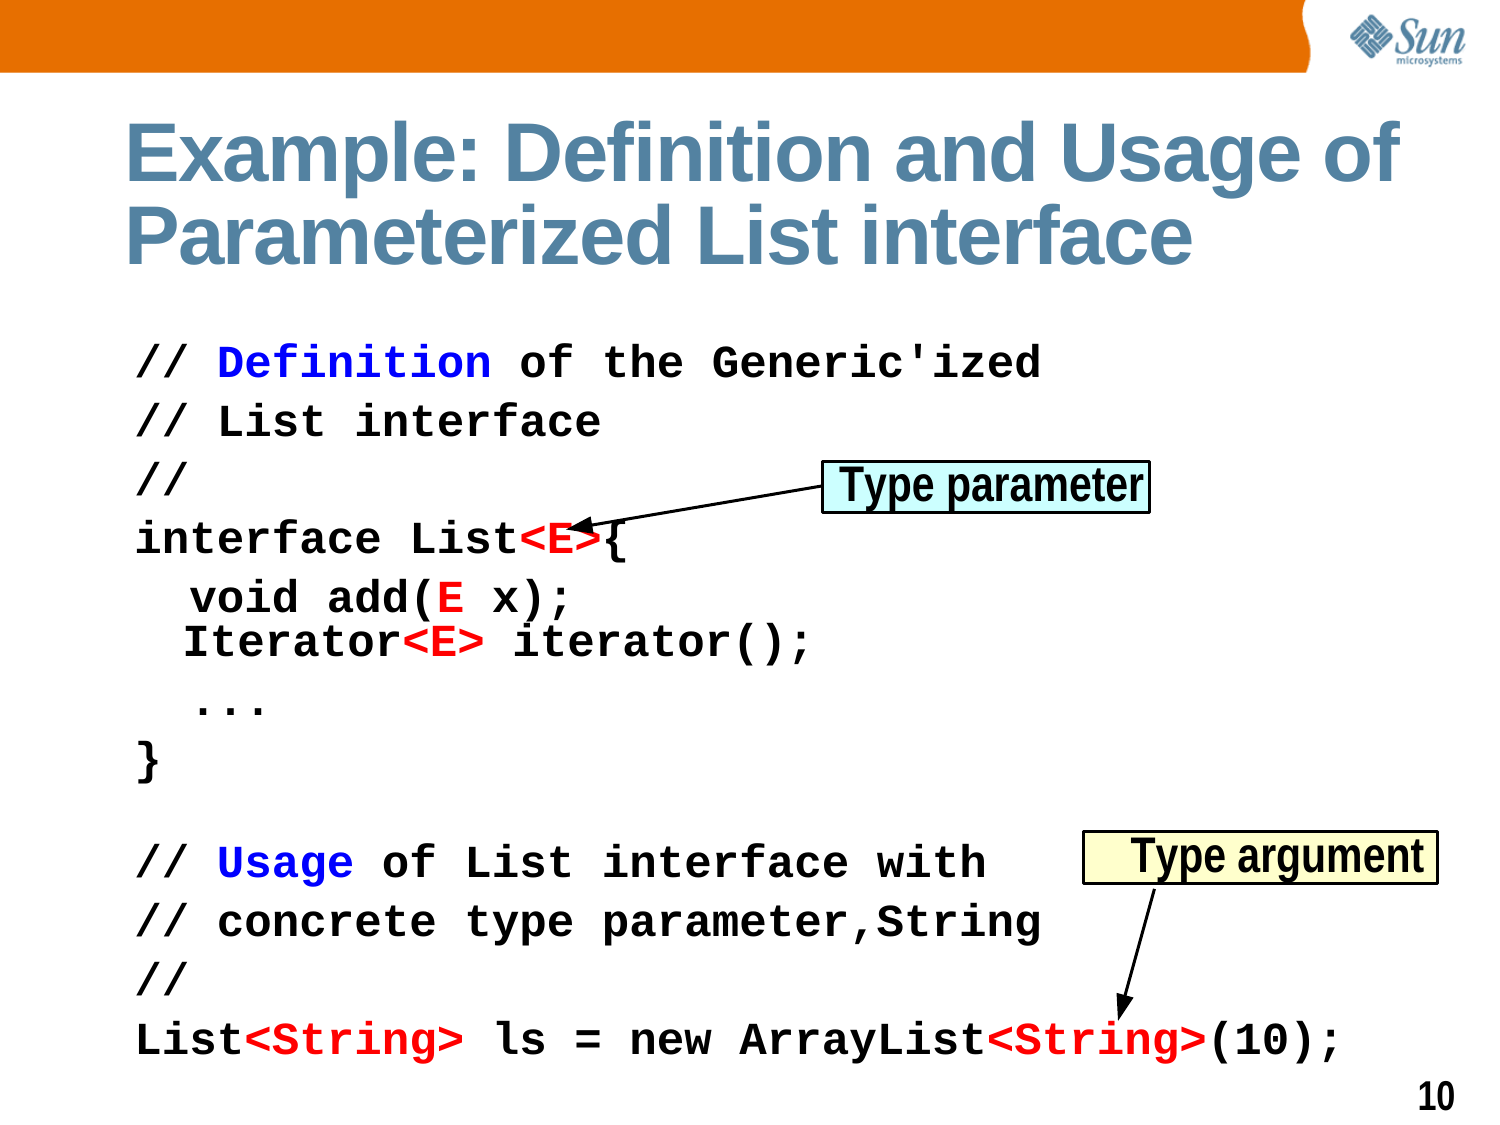

# Example: Definition and Usage of Parameterized List interface
// Definition of the Generic'ized
// List interface
//
interface List<E>{
 void add(E x); Iterator<E> iterator();
 ...
}
// Usage of List interface with
// concrete type parameter,String
//
List<String> ls = new ArrayList<String>(10);
 Type parameter
 Type argument